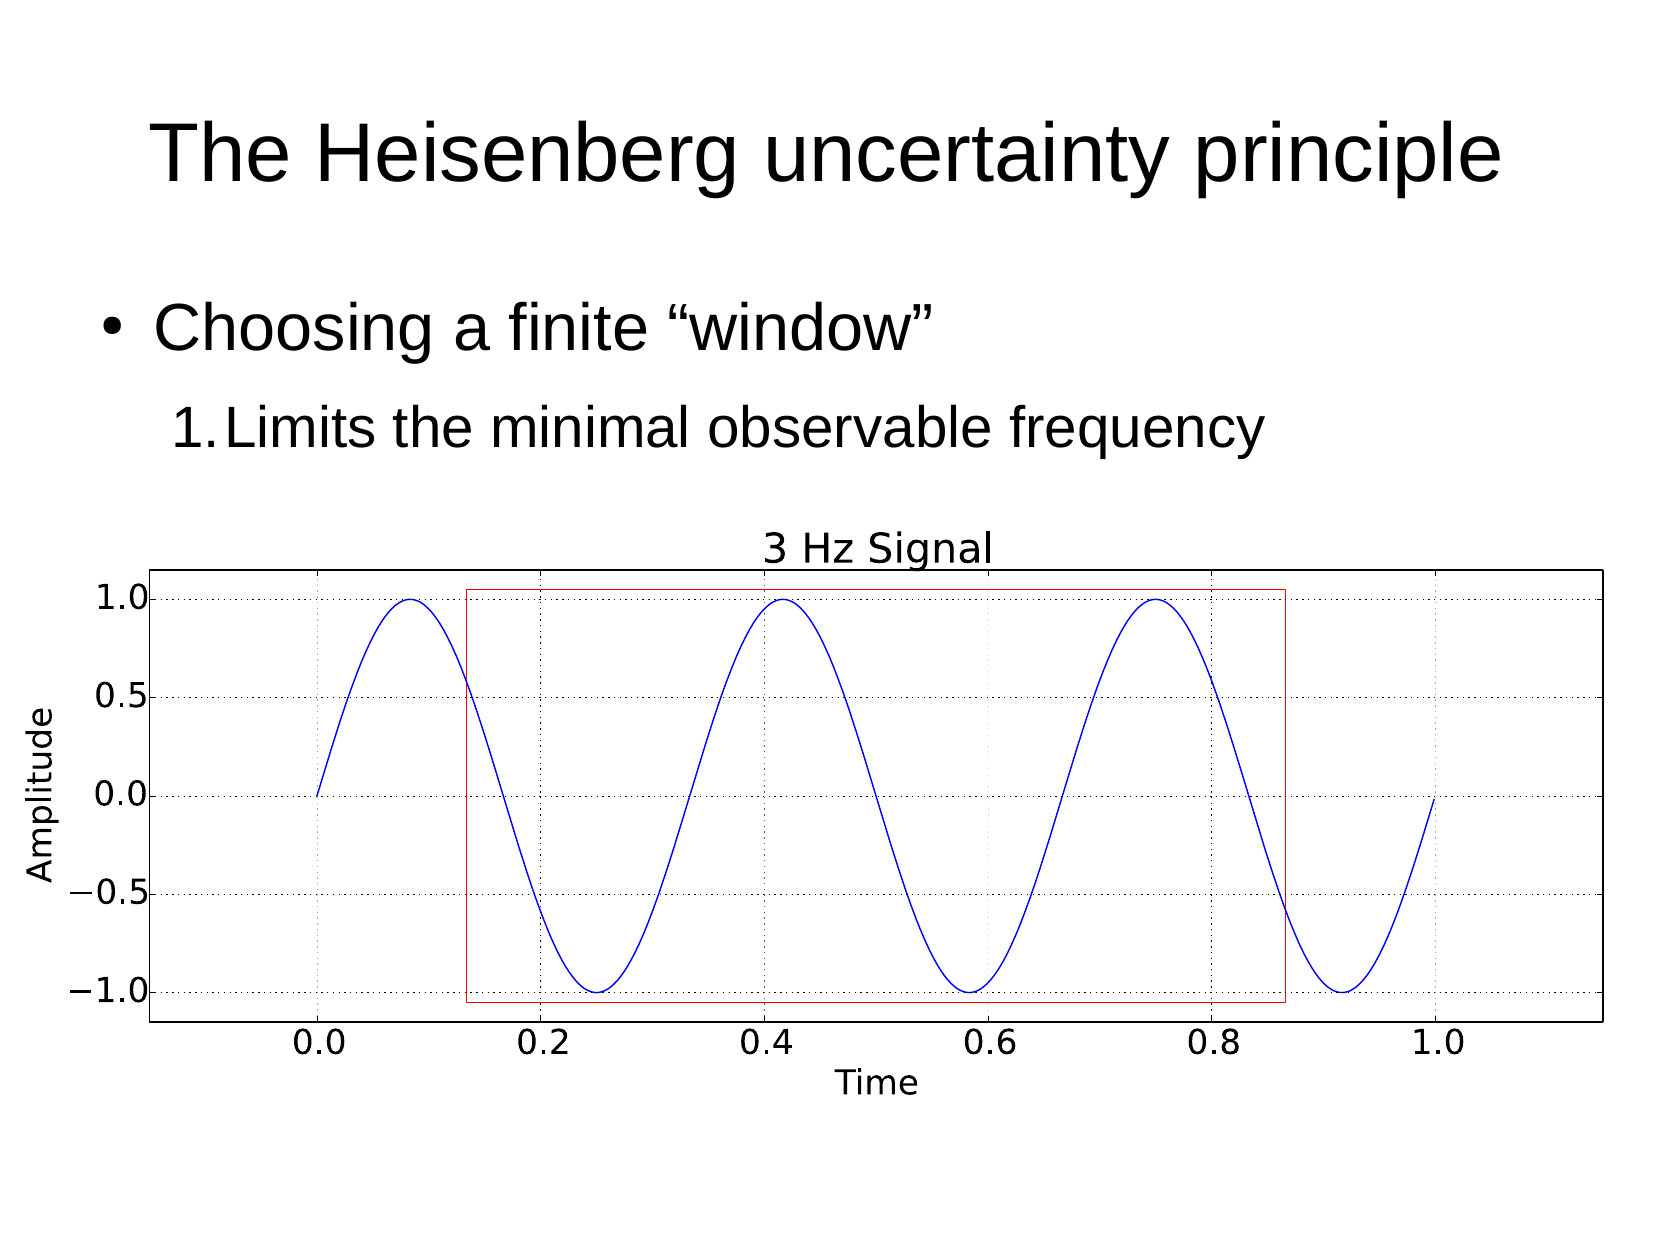

# The Heisenberg uncertainty principle
Choosing a finite “window”
Limits the minimal observable frequency